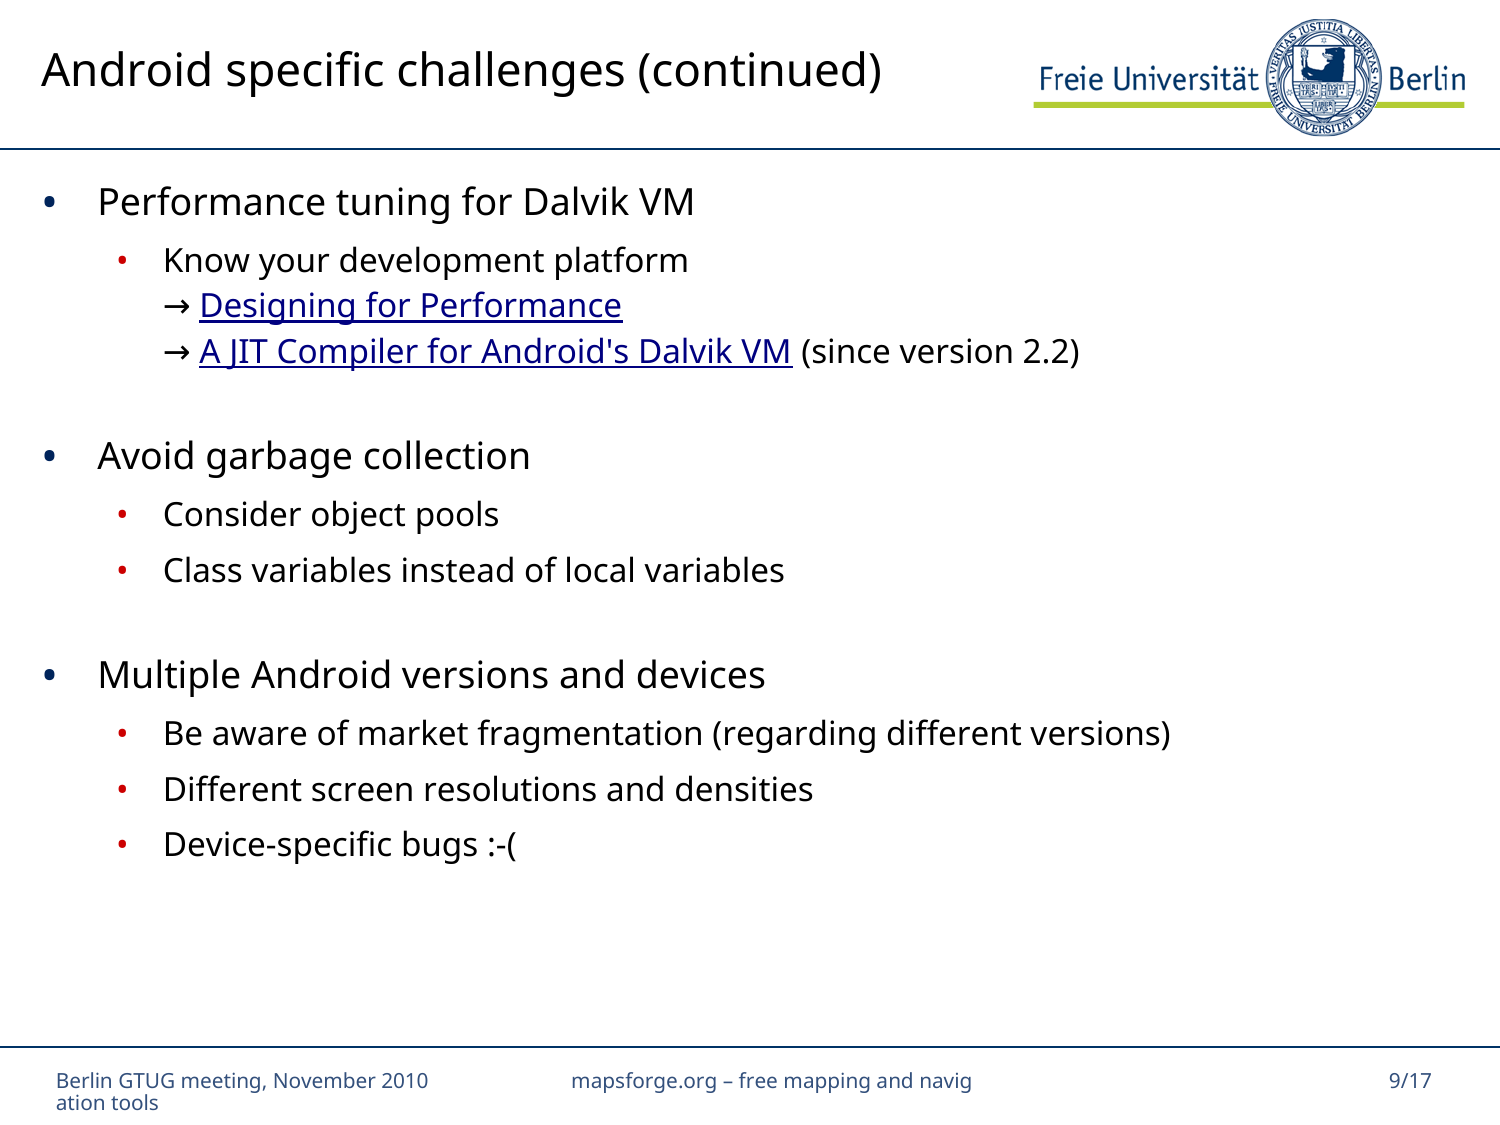

# Android specific challenges (continued)
Performance tuning for Dalvik VM
Know your development platform
→ Designing for Performance
→ A JIT Compiler for Android's Dalvik VM (since version 2.2)
Avoid garbage collection
Consider object pools
Class variables instead of local variables
Multiple Android versions and devices
Be aware of market fragmentation (regarding different versions)
Different screen resolutions and densities
Device-specific bugs :-(
Berlin GTUG meeting, November 2010 mapsforge.org – free mapping and navigation tools
9